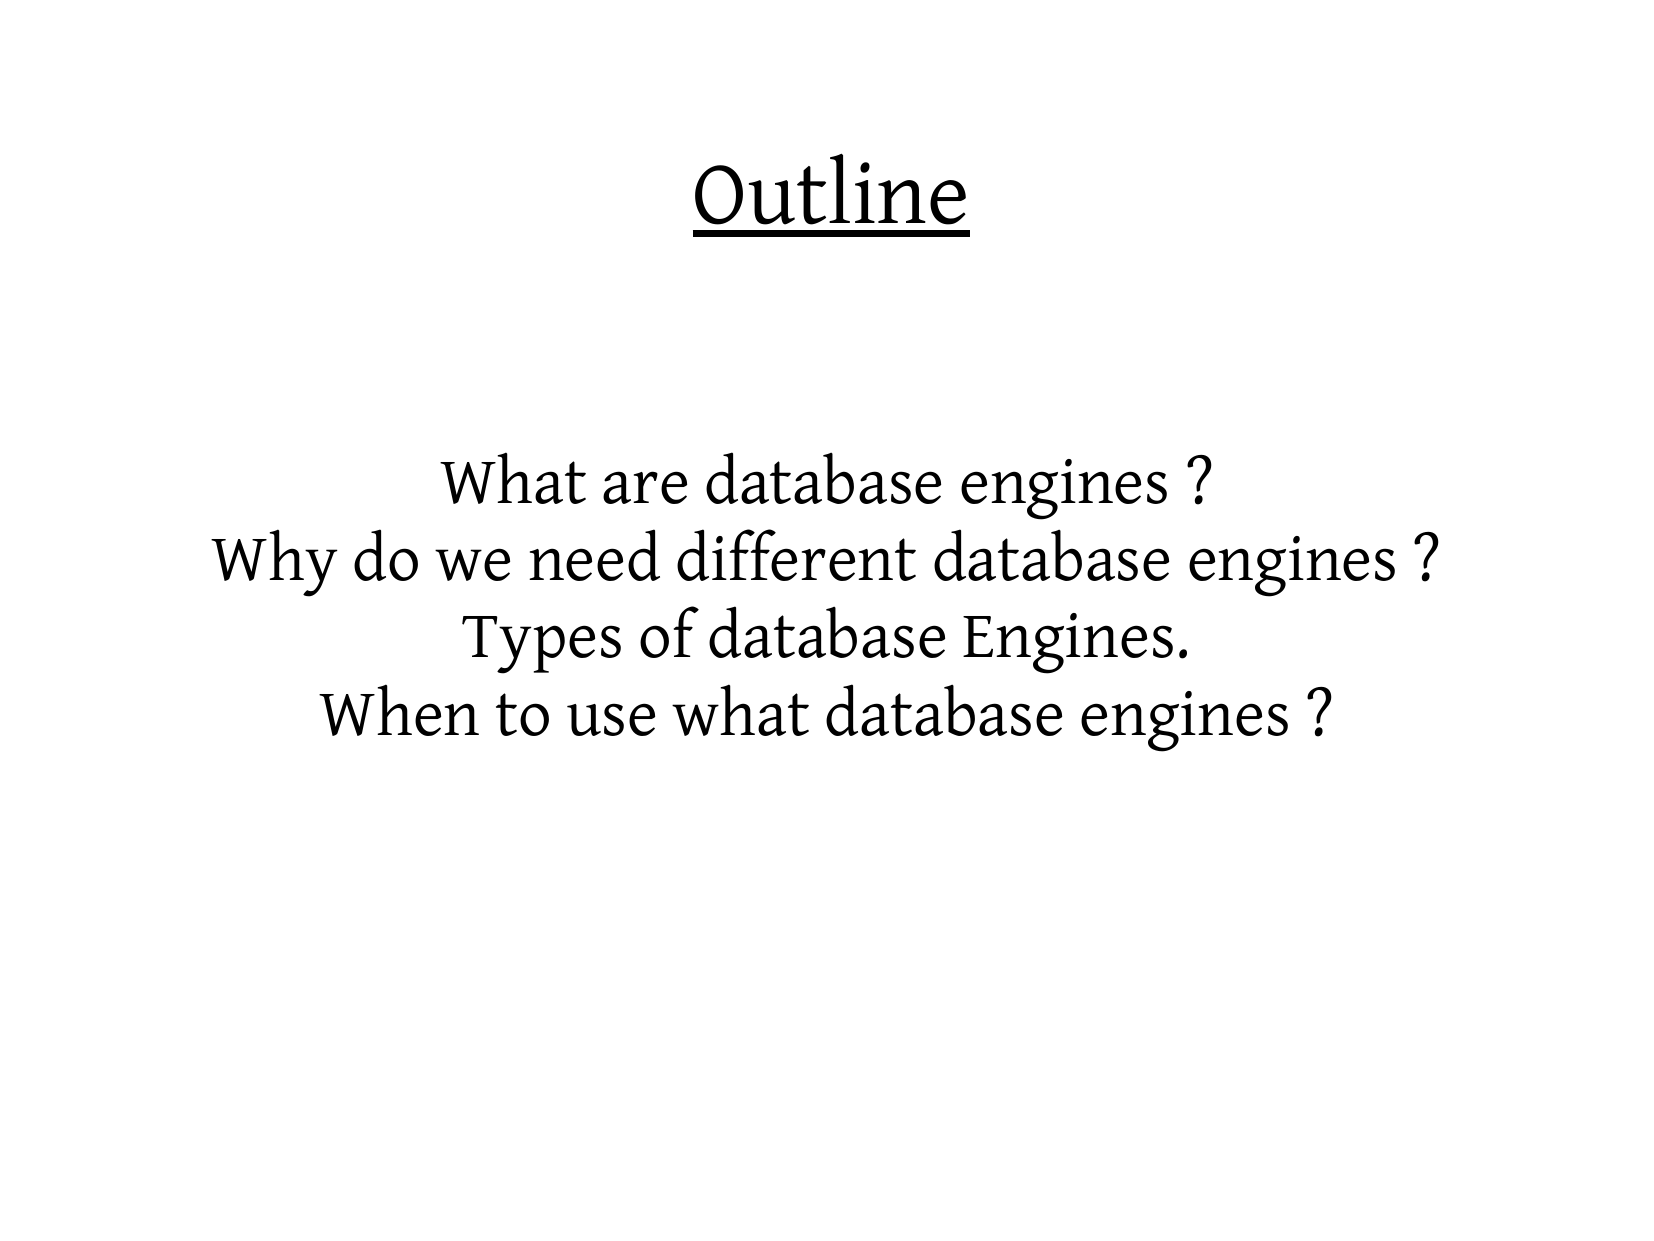

# Outline
What are database engines ?
Why do we need different database engines ?
Types of database Engines.
When to use what database engines ?